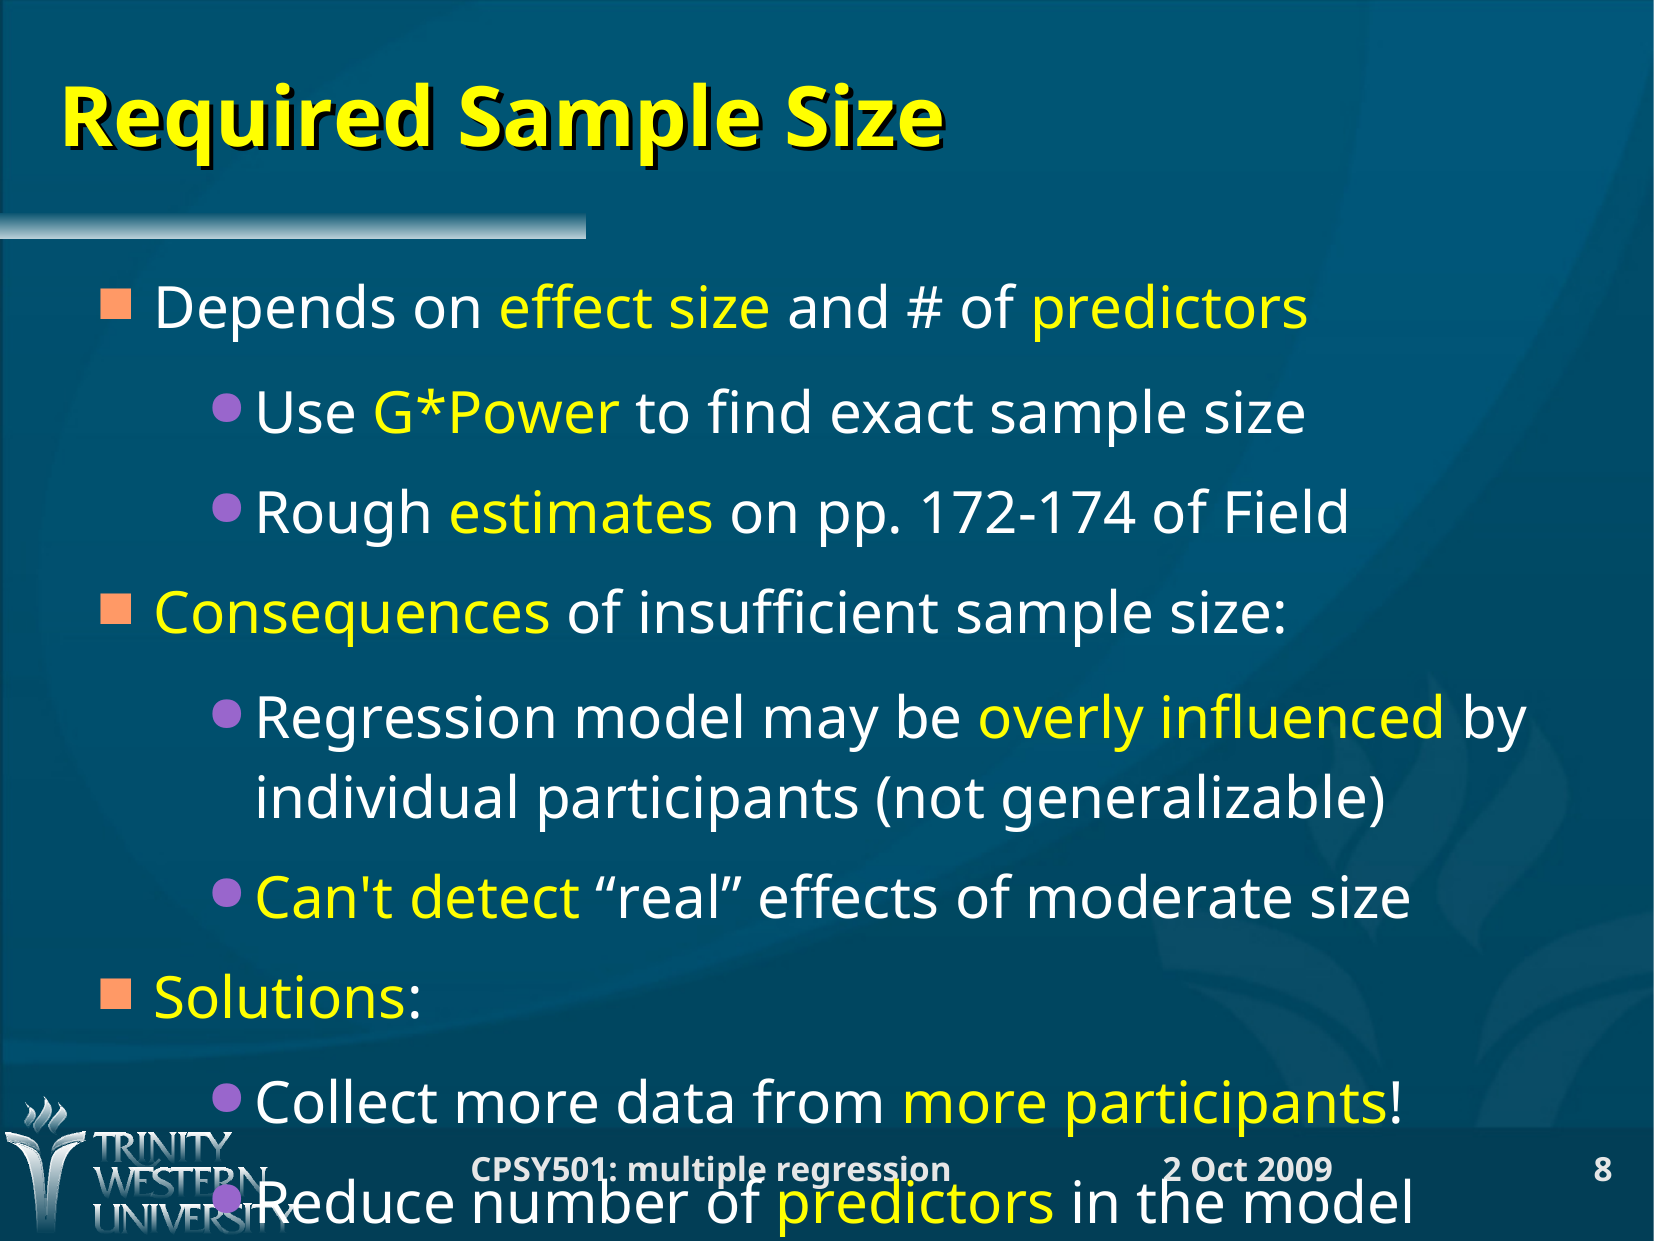

# Required Sample Size
Depends on effect size and # of predictors
Use G*Power to find exact sample size
Rough estimates on pp. 172-174 of Field
Consequences of insufficient sample size:
Regression model may be overly influenced by individual participants (not generalizable)
Can't detect “real” effects of moderate size
Solutions:
Collect more data from more participants!
Reduce number of predictors in the model
CPSY501: multiple regression
2 Oct 2009
8